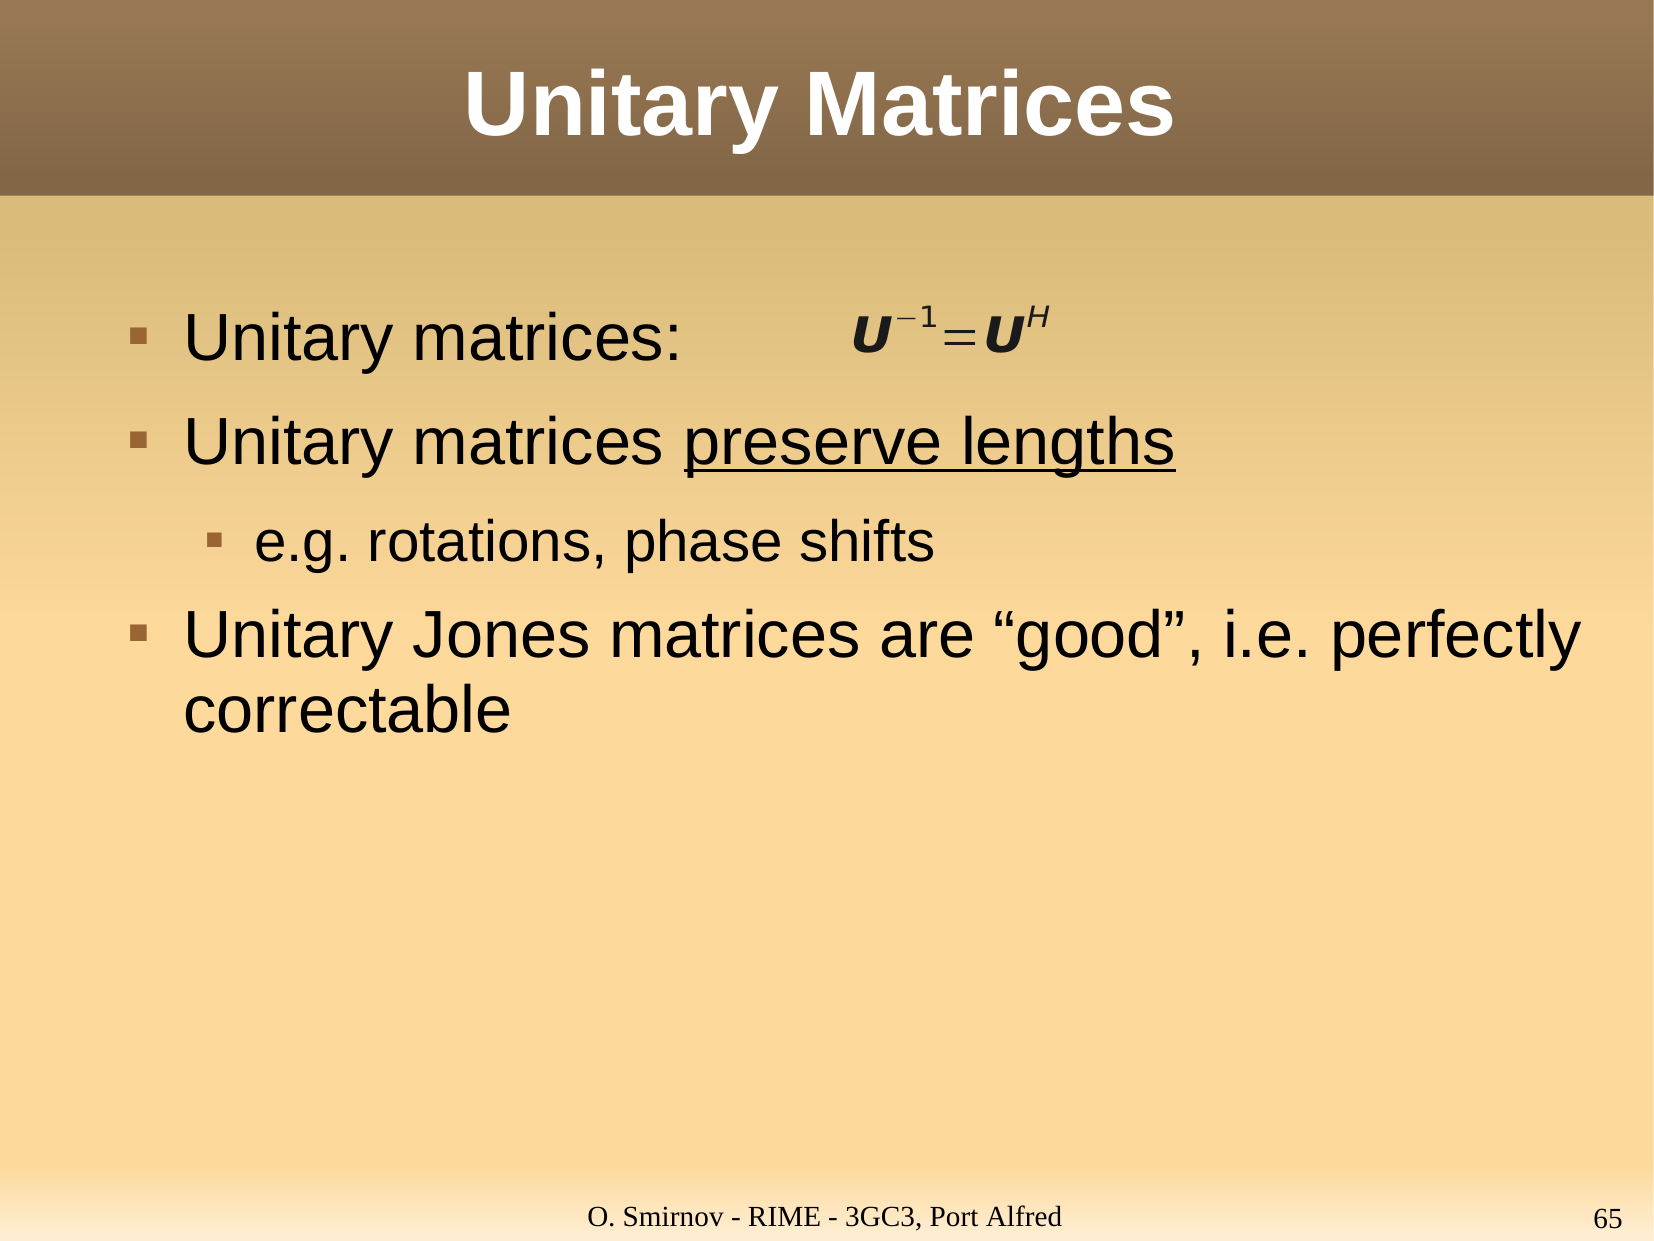

# Unitary Matrices
Unitary matrices:
Unitary matrices preserve lengths
e.g. rotations, phase shifts
Unitary Jones matrices are “good”, i.e. perfectly correctable
O. Smirnov - RIME - 3GC3, Port Alfred
65